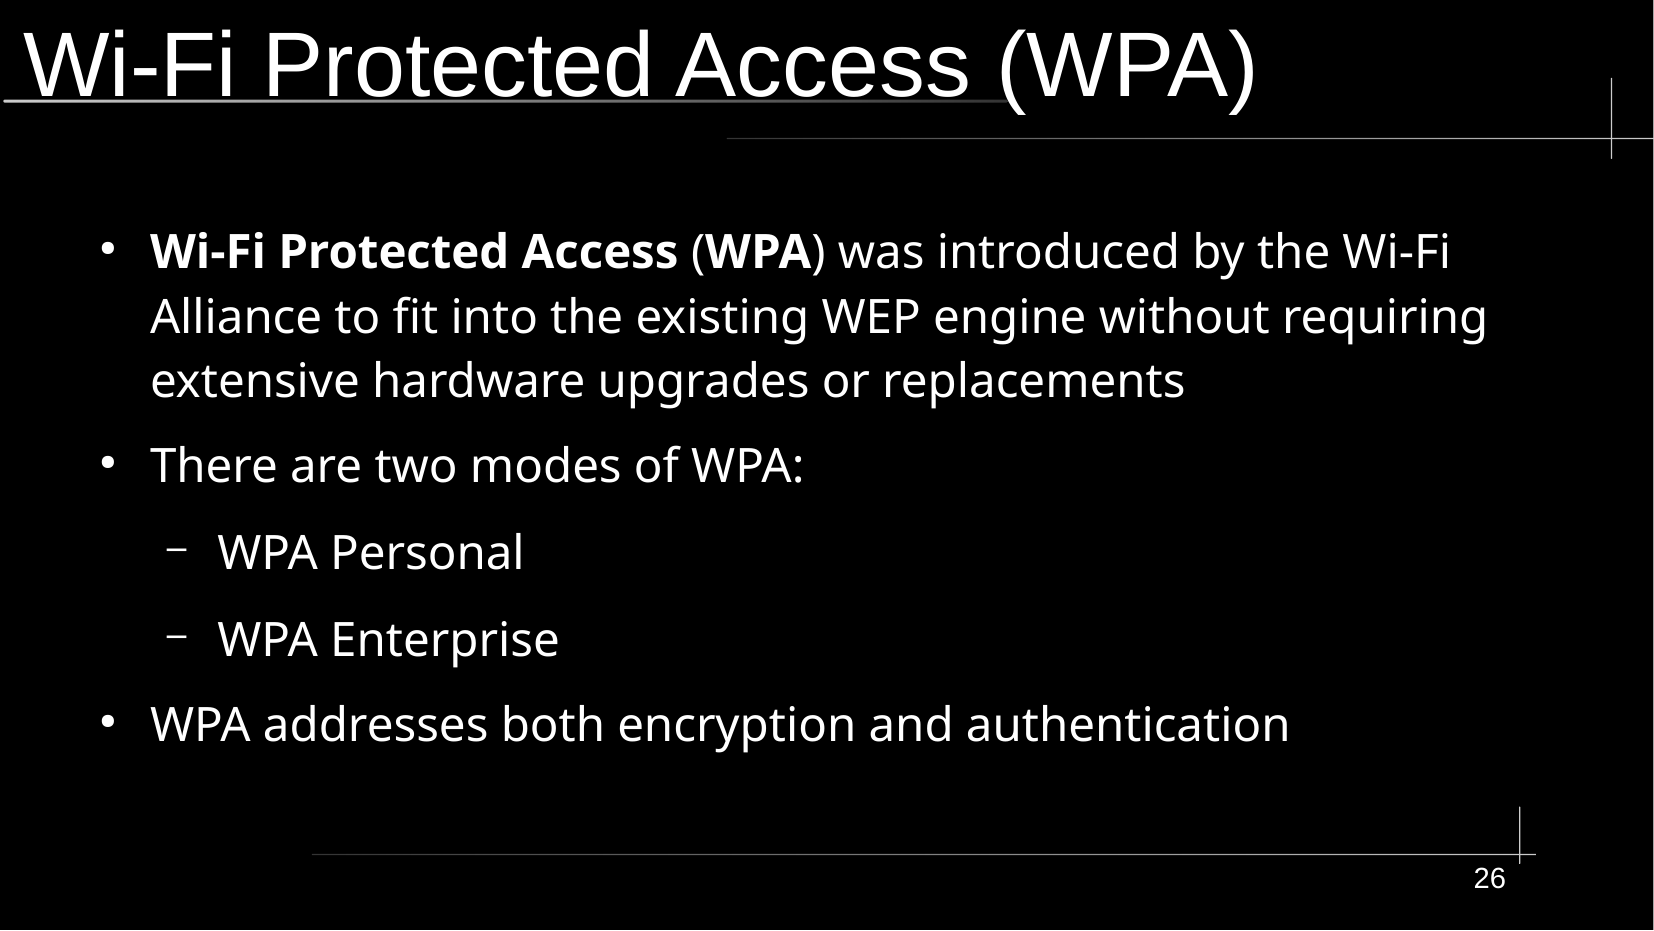

# Wi-Fi Protected Access (WPA)
Wi-Fi Protected Access (WPA) was introduced by the Wi-Fi Alliance to fit into the existing WEP engine without requiring extensive hardware upgrades or replacements
There are two modes of WPA:
WPA Personal
WPA Enterprise
WPA addresses both encryption and authentication
26